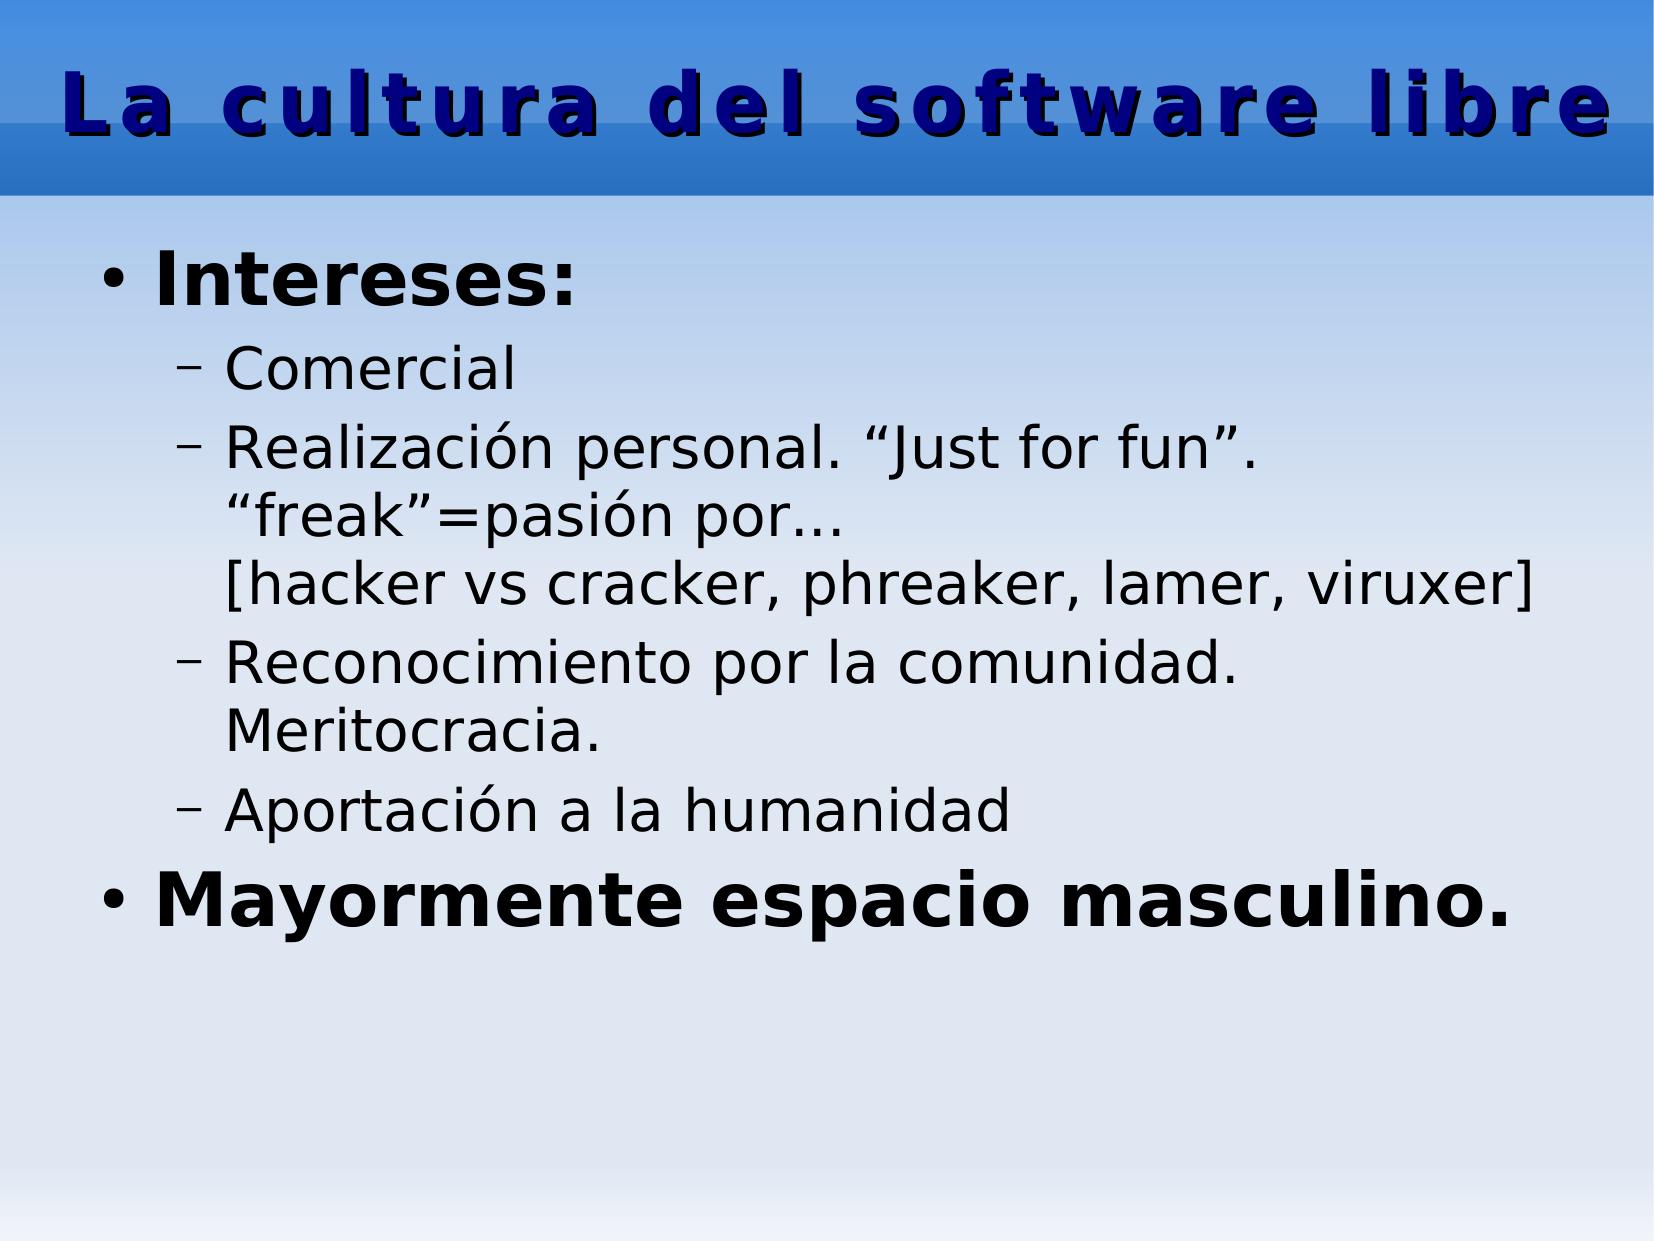

# La cultura del software libre
Intereses:
Comercial
Realización personal. “Just for fun”. “freak”=pasión por...
[hacker vs cracker, phreaker, lamer, viruxer]
Reconocimiento por la comunidad. Meritocracia.
Aportación a la humanidad
Mayormente espacio masculino.